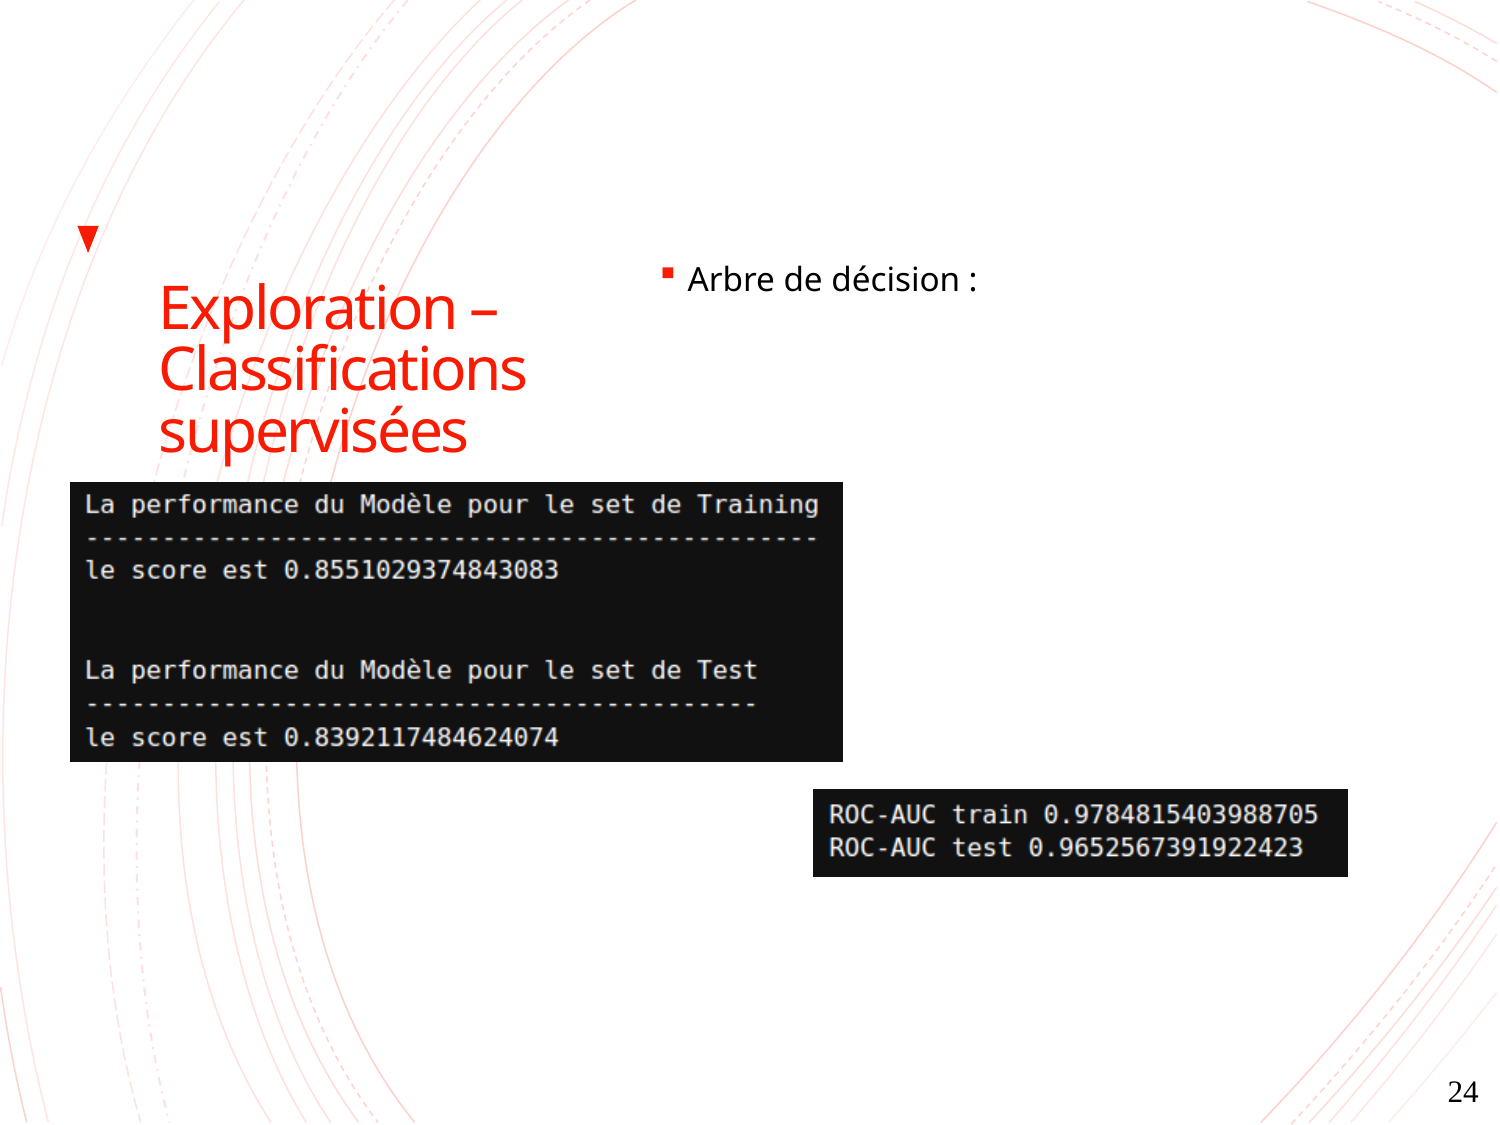

# Exploration – Classifications supervisées
Arbre de décision :